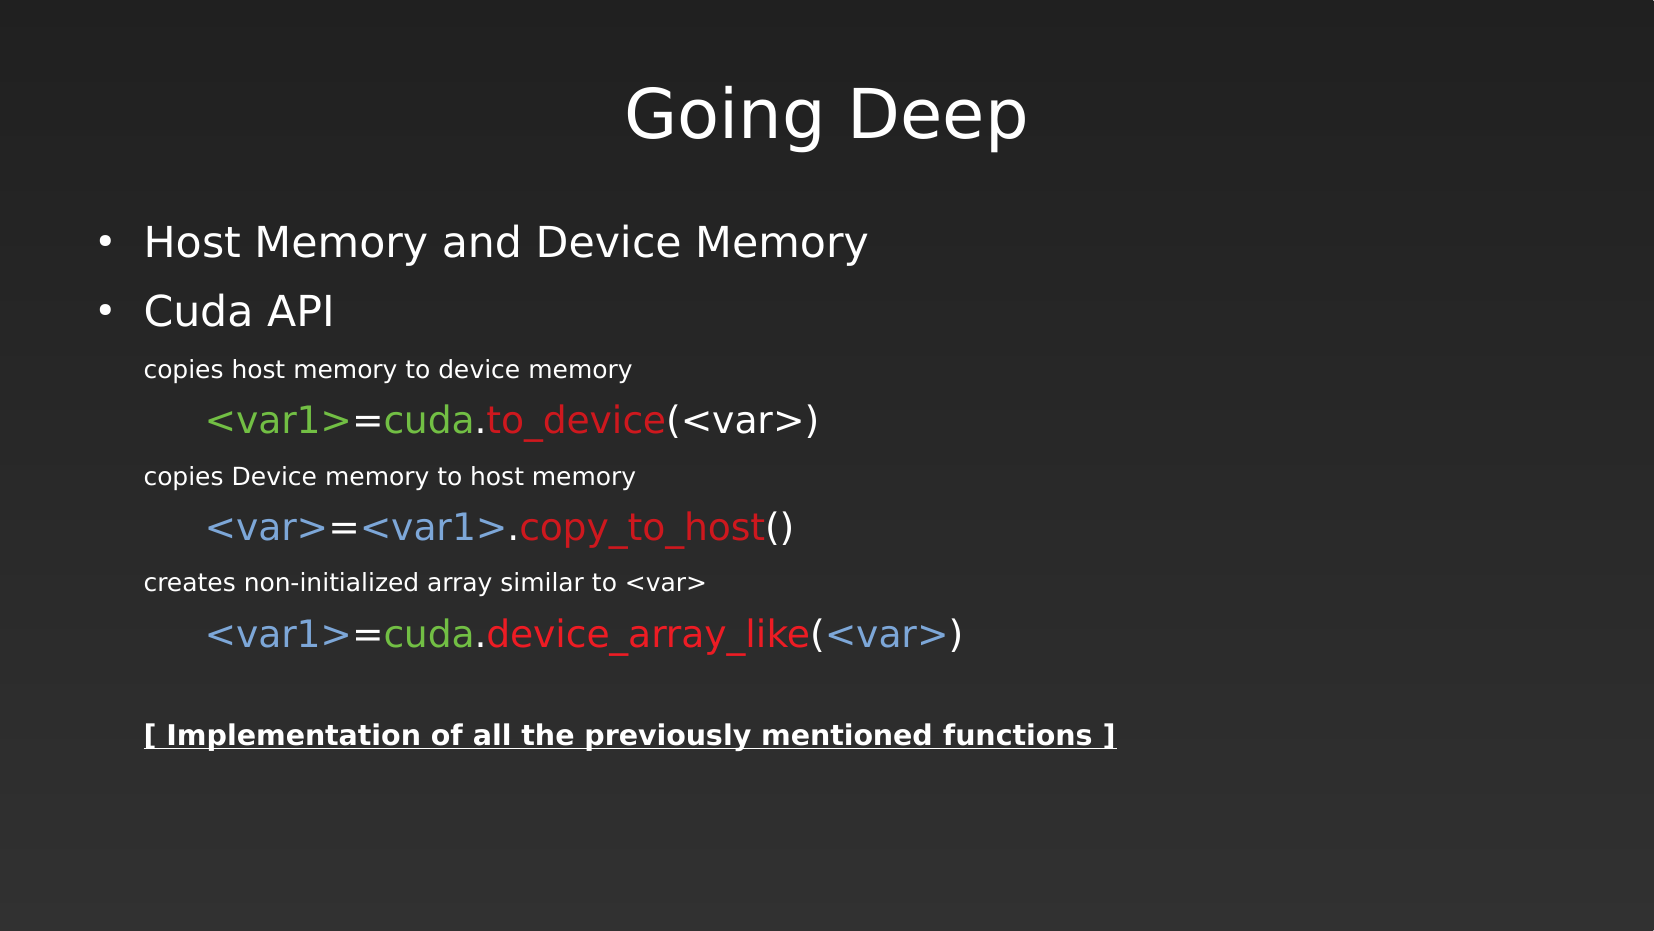

# Going Deep
Host Memory and Device Memory
Cuda API
copies host memory to device memory
<var1>=cuda.to_device(<var>)
copies Device memory to host memory
<var>=<var1>.copy_to_host()
creates non-initialized array similar to <var>
<var1>=cuda.device_array_like(<var>)
[ Implementation of all the previously mentioned functions ]